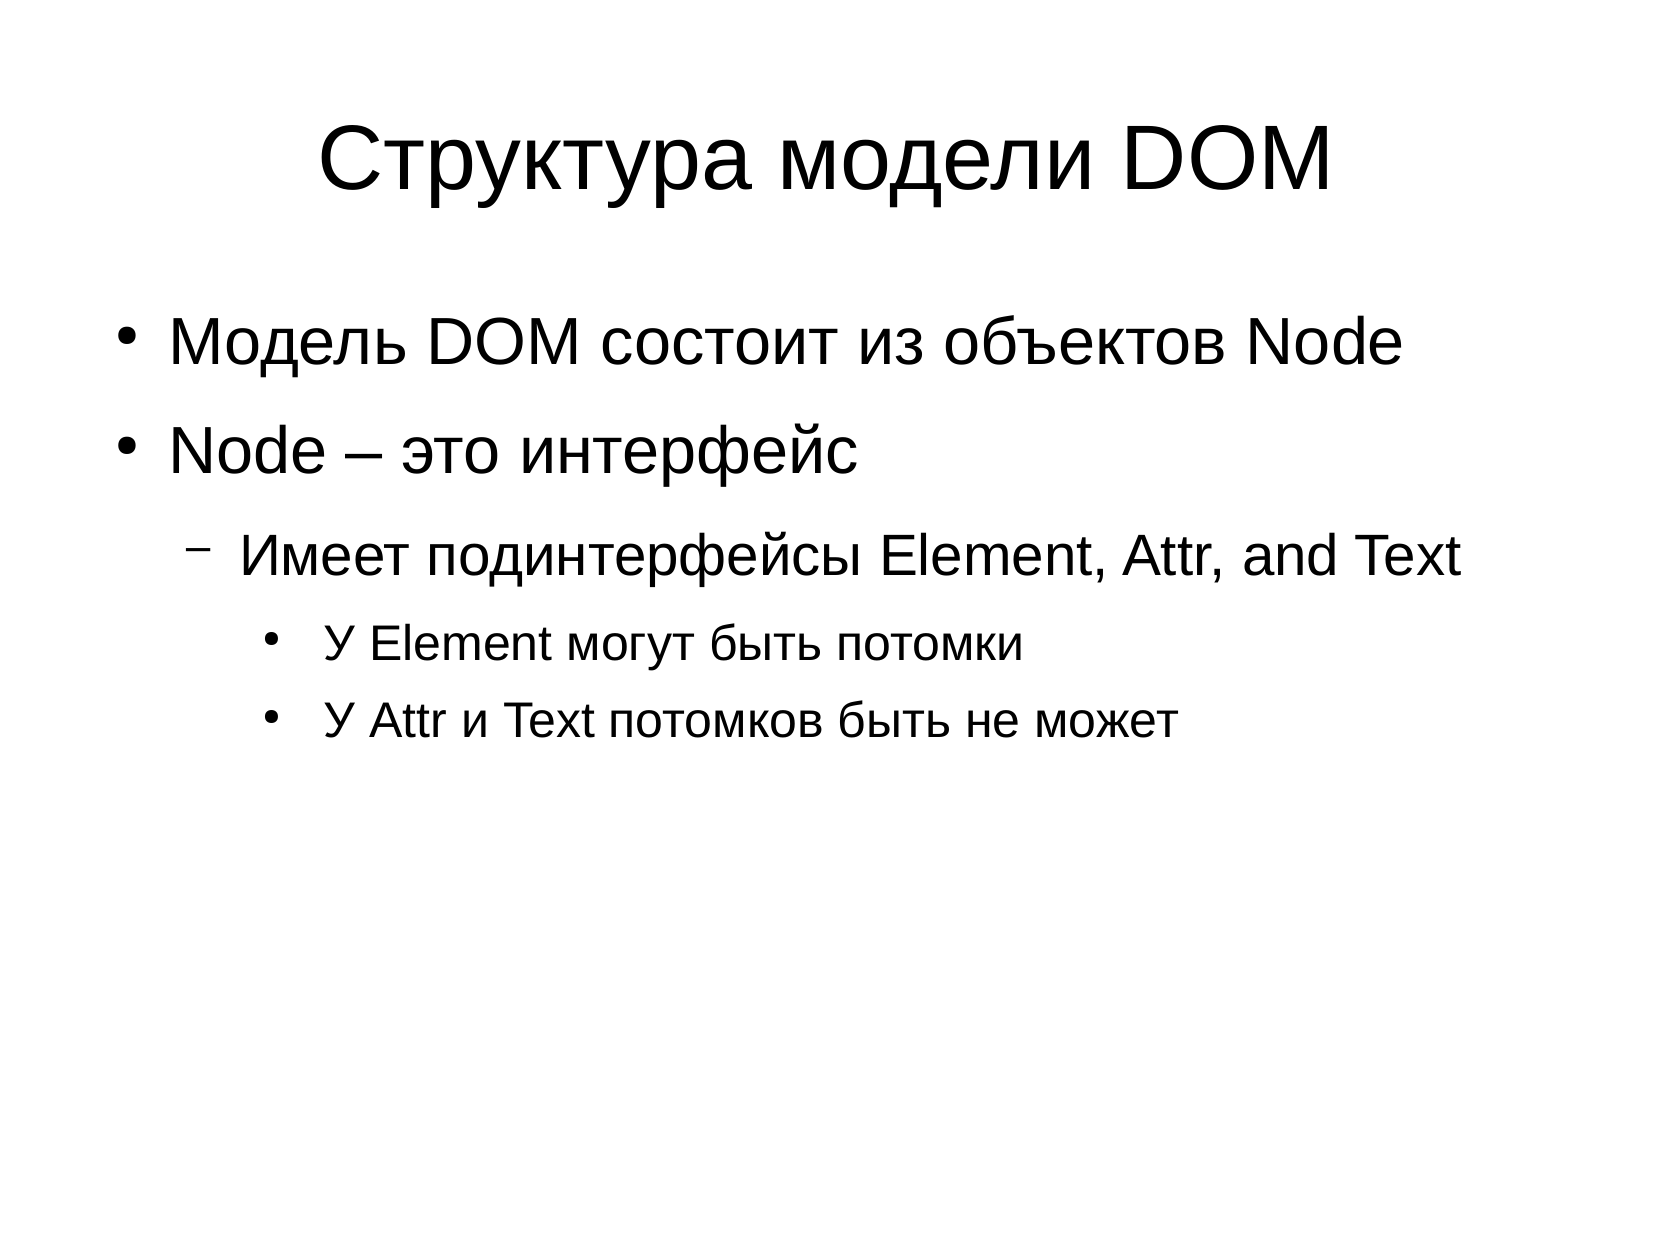

# Структура модели DOM
Модель DOM состоит из объектов Node
Node – это интерфейс
Имеет подинтерфейсы Element, Attr, and Text
 У Element могут быть потомки
 У Attr и Text потомков быть не может